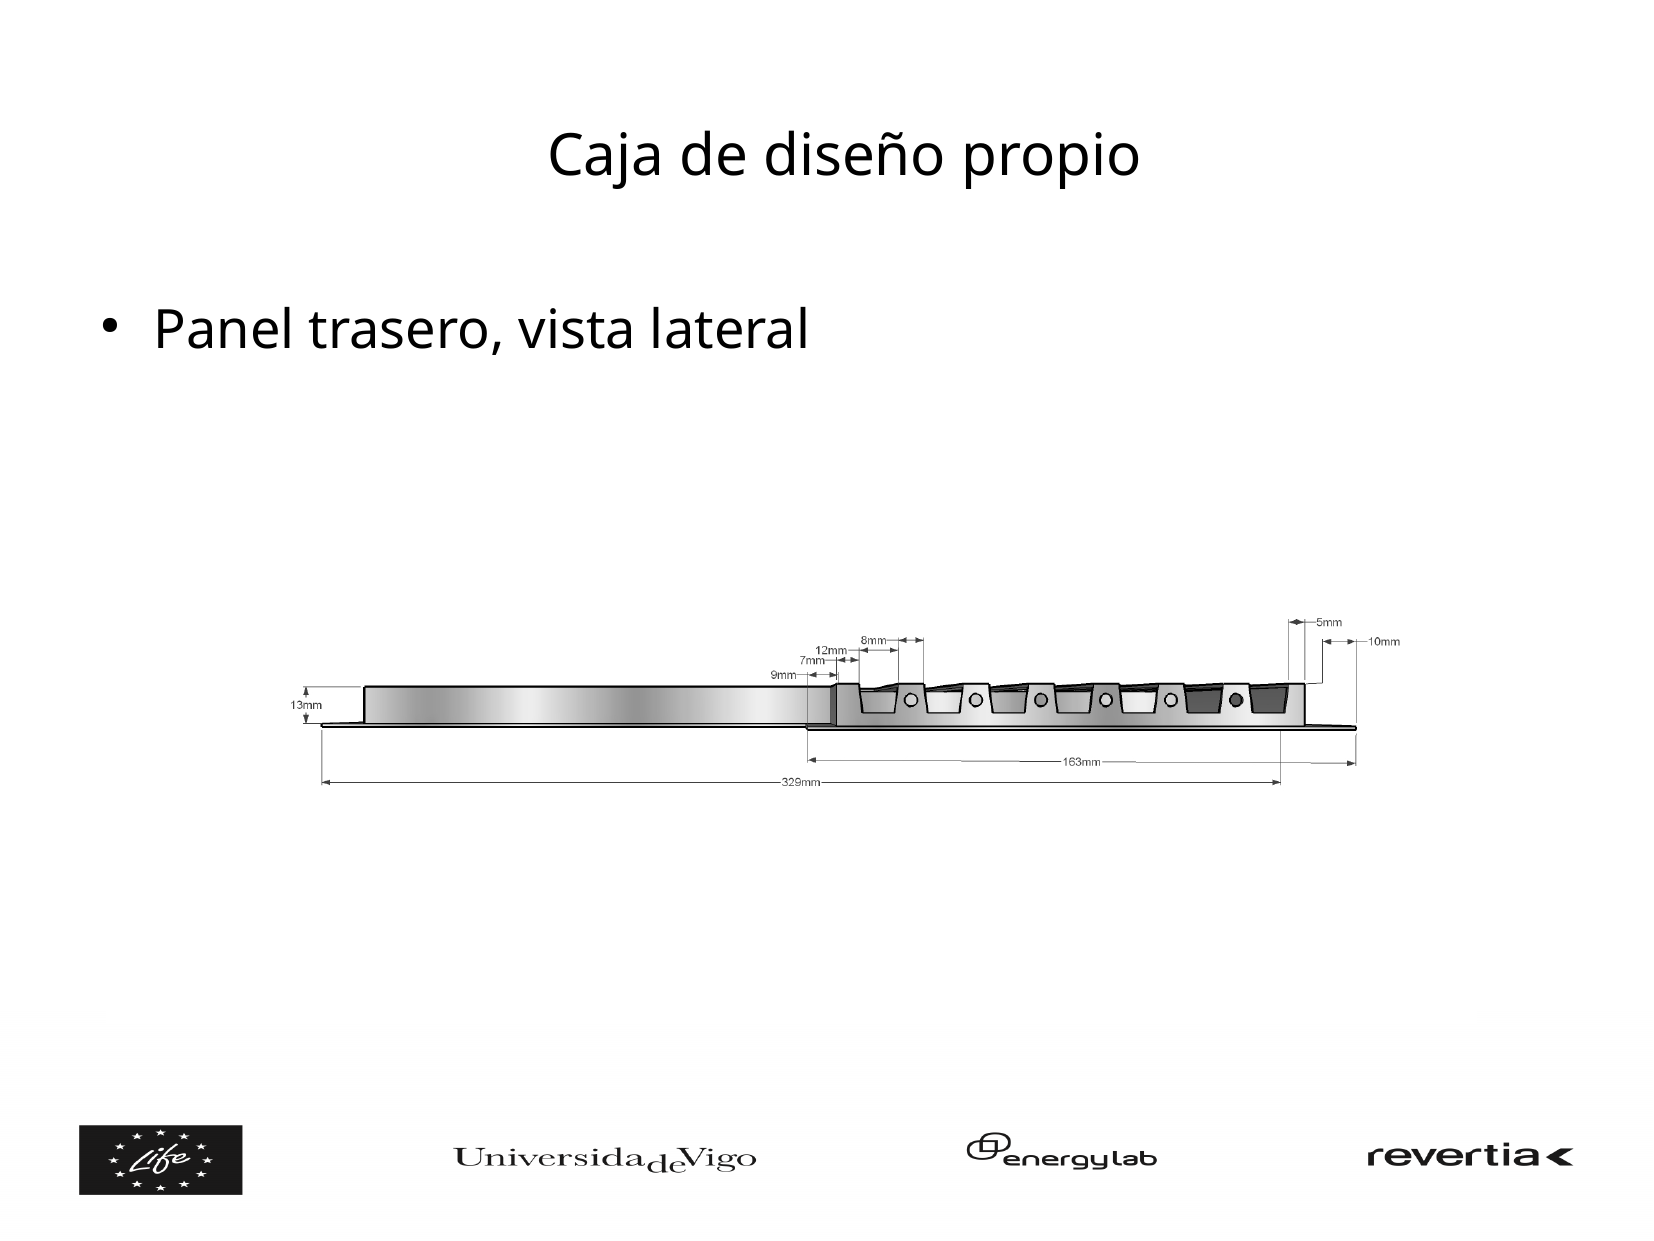

# Caja de diseño propio
Panel trasero, vista lateral